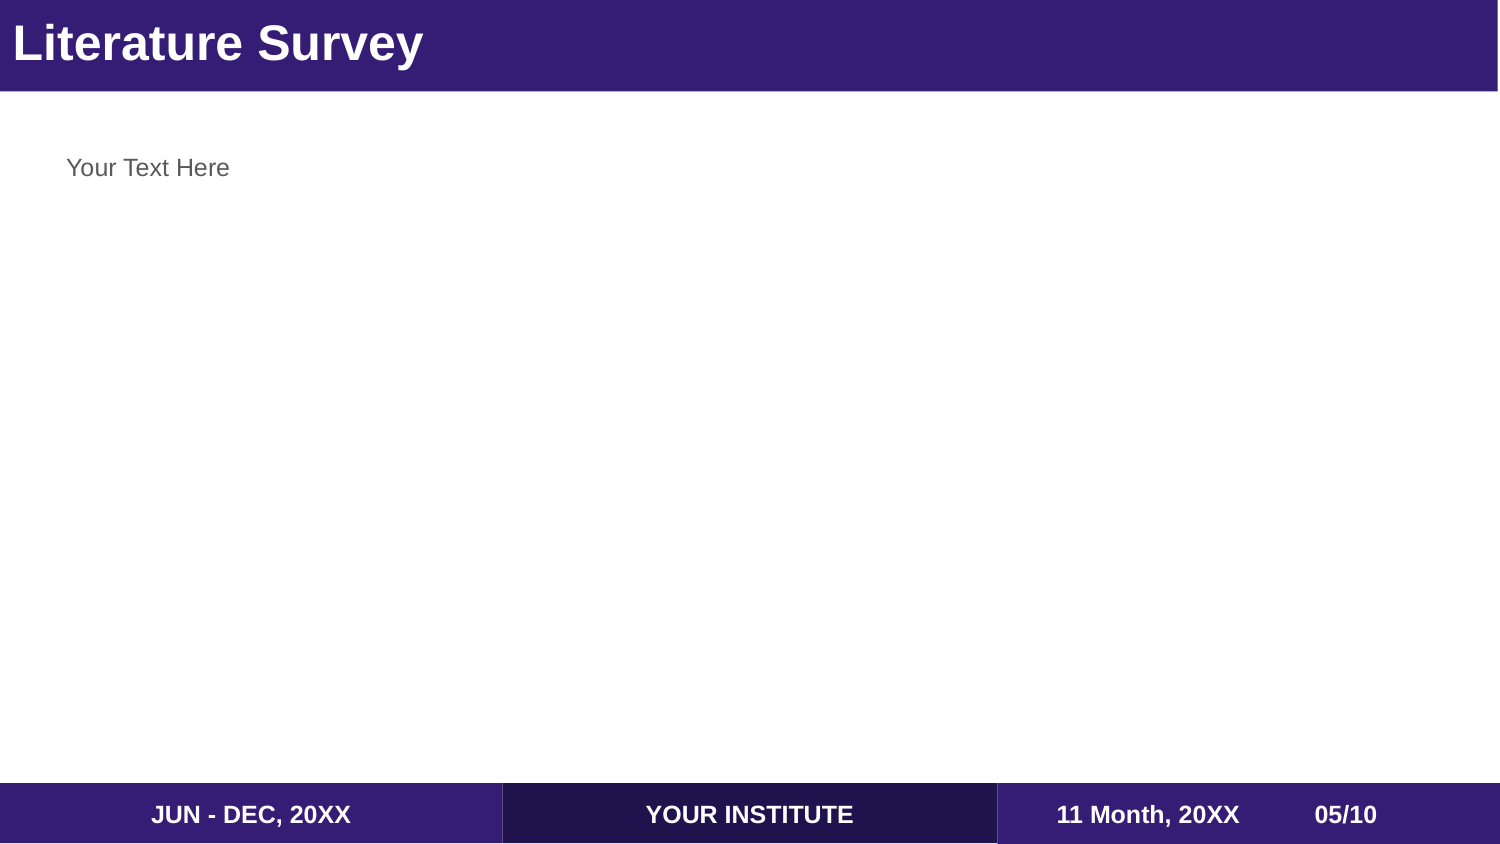

Literature Survey
# Your Text Here
JUN - DEC, 20XX
YOUR INSTITUTE
 11 Month, 20XX	05/10